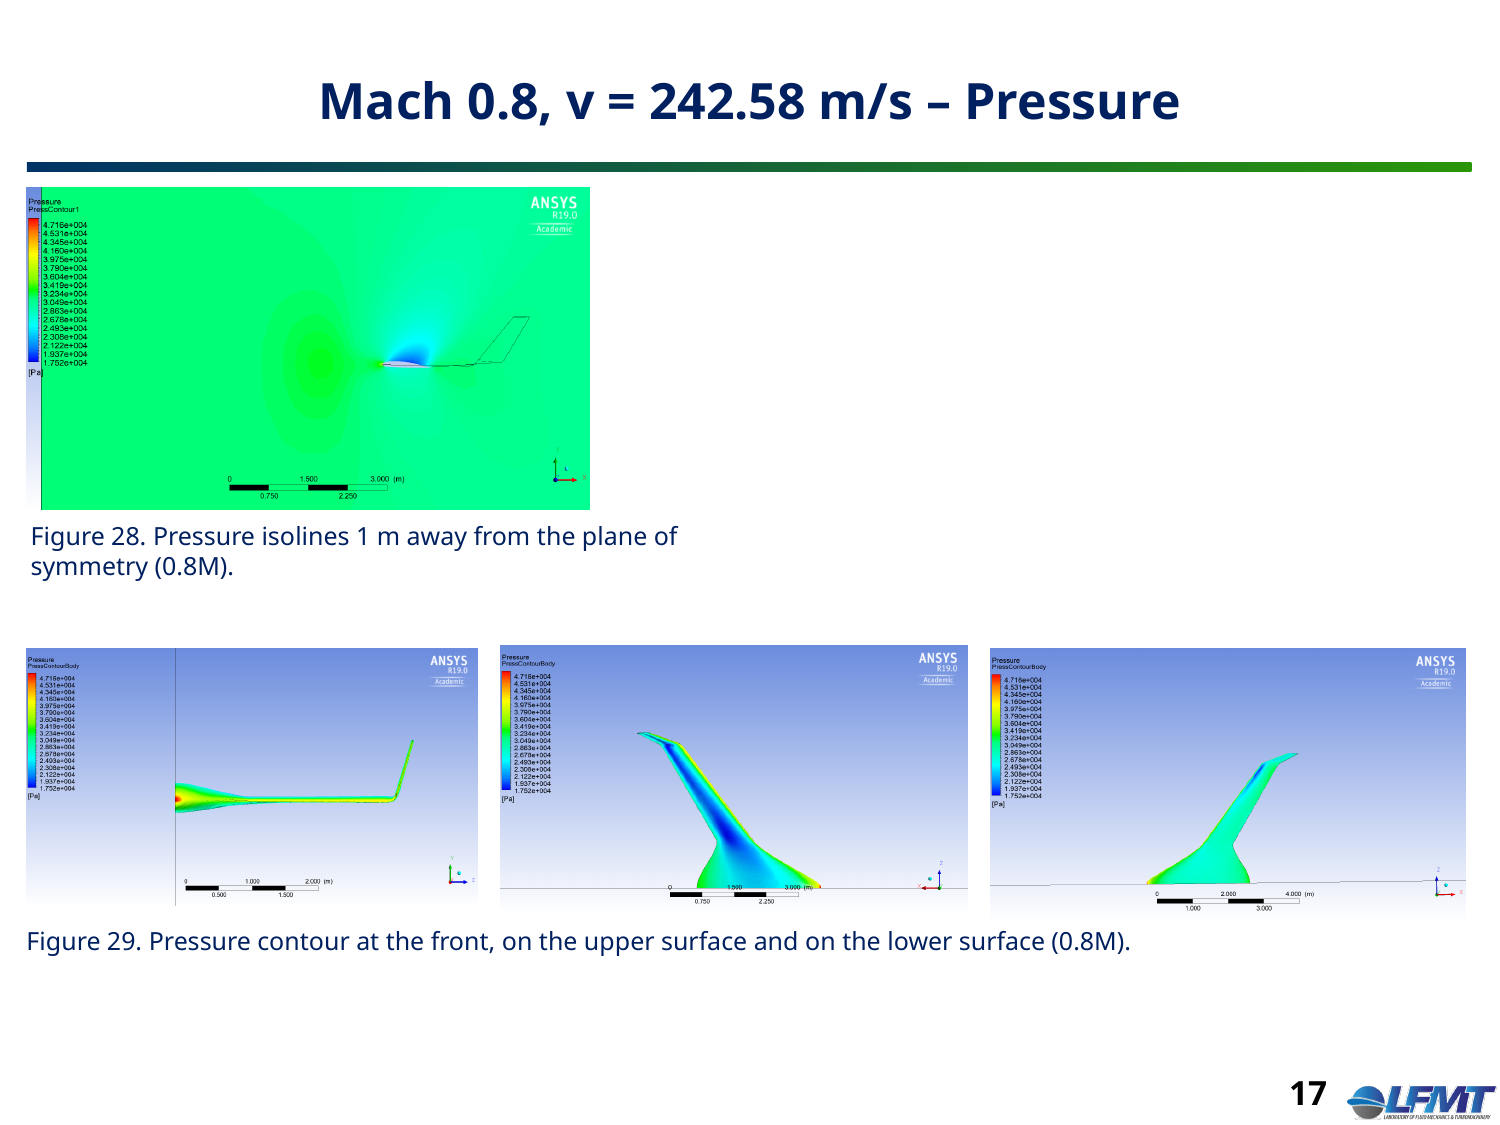

# Mach 0.8, v = 242.58 m/s – Pressure
Figure 28. Pressure isolines 1 m away from the plane of symmetry (0.8M).
Figure 29. Pressure contour at the front, on the upper surface and on the lower surface (0.8M).